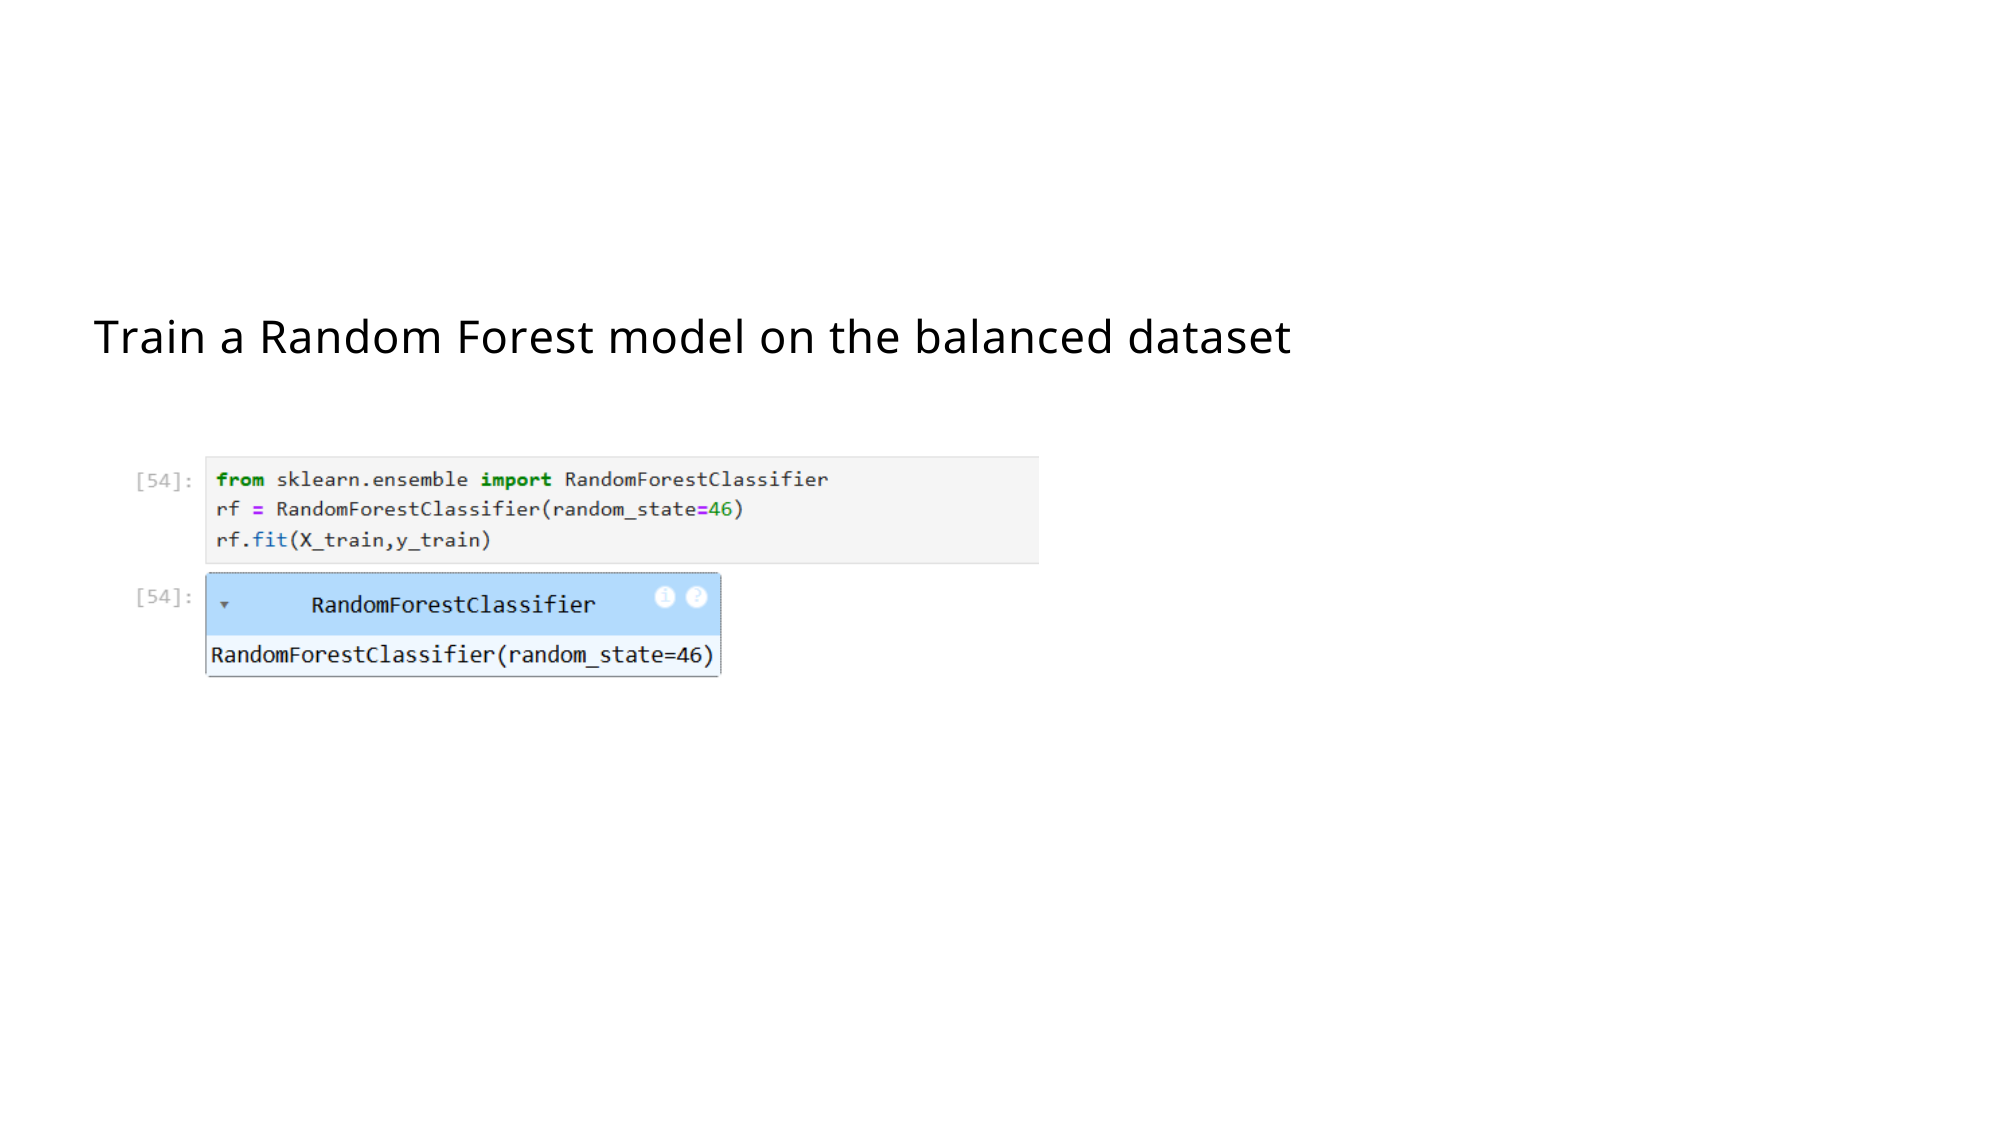

Train the Random Forest model
Train a Random Forest model on the balanced dataset